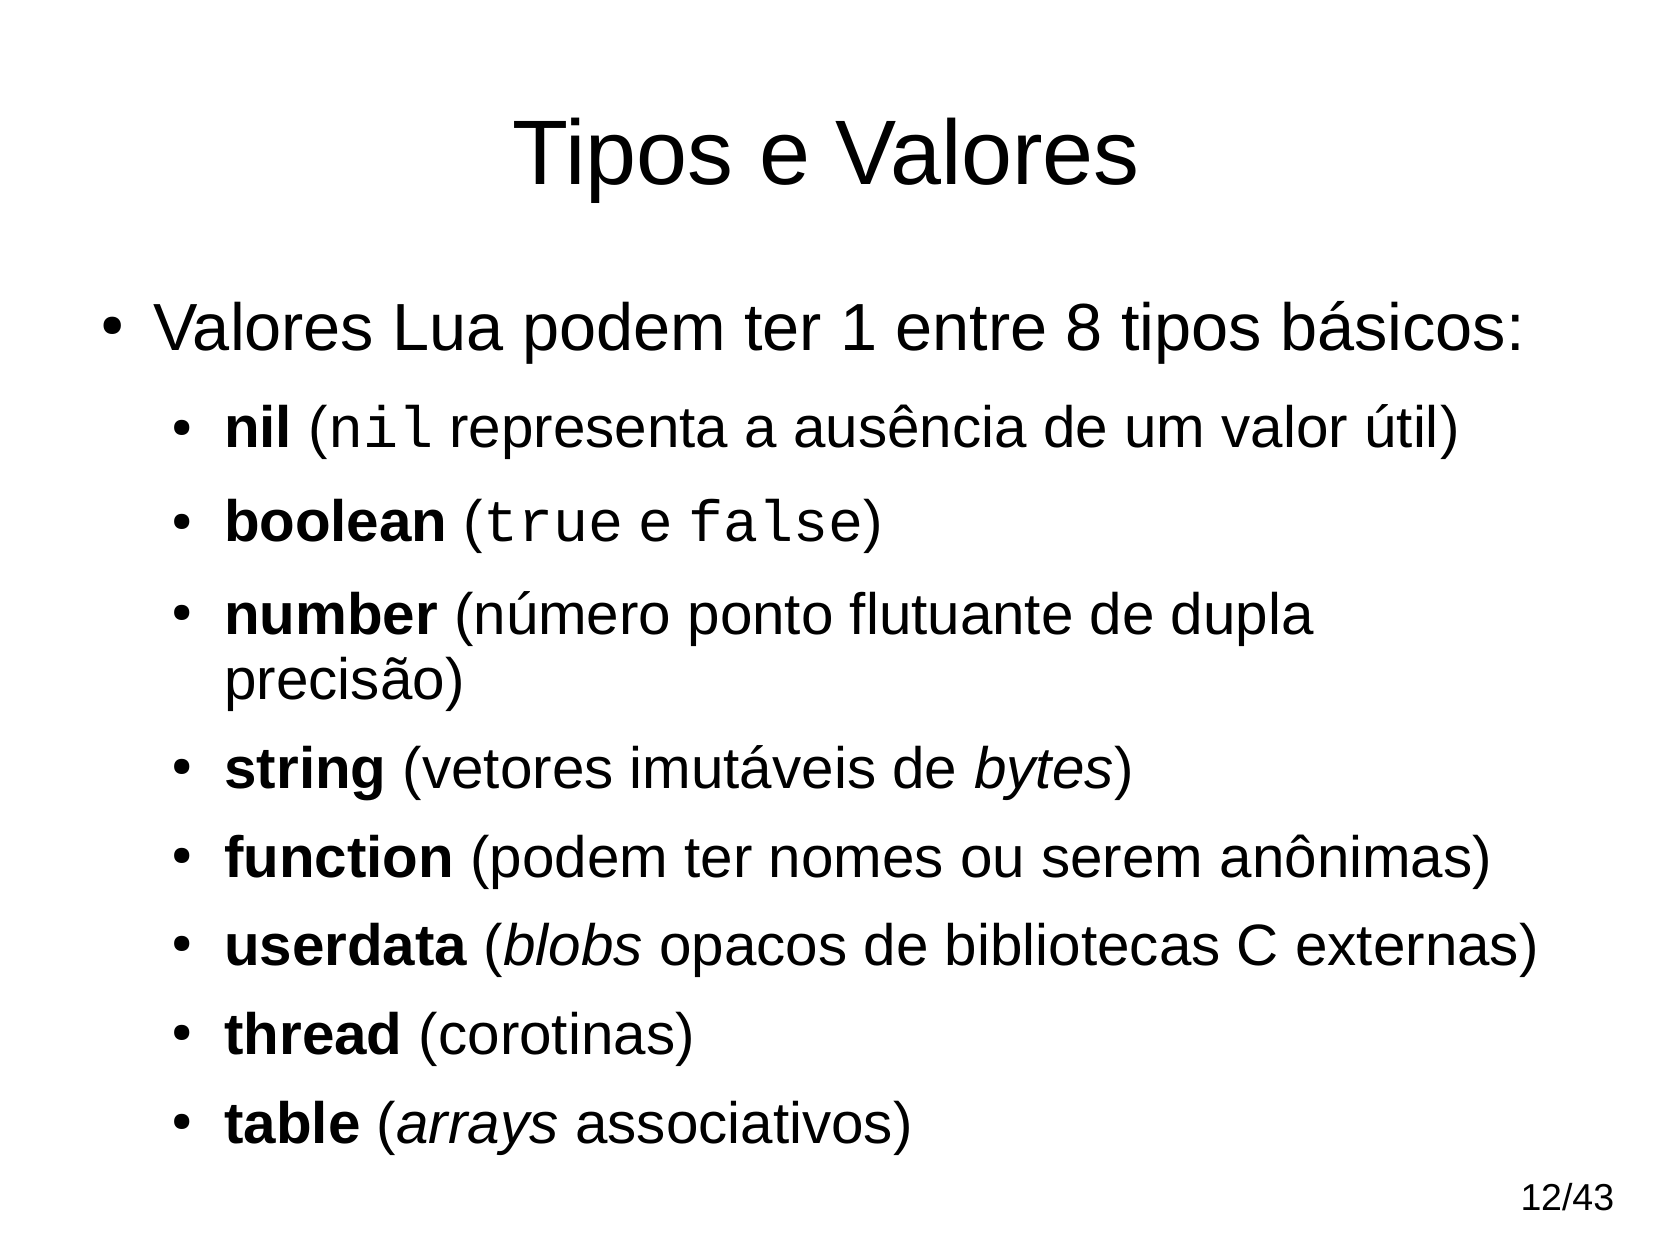

# Tipos e Valores
Valores Lua podem ter 1 entre 8 tipos básicos:
nil (nil representa a ausência de um valor útil)
boolean (true e false)
number (número ponto flutuante de dupla precisão)
string (vetores imutáveis de bytes)
function (podem ter nomes ou serem anônimas)
userdata (blobs opacos de bibliotecas C externas)
thread (corotinas)
table (arrays associativos)
 12/43